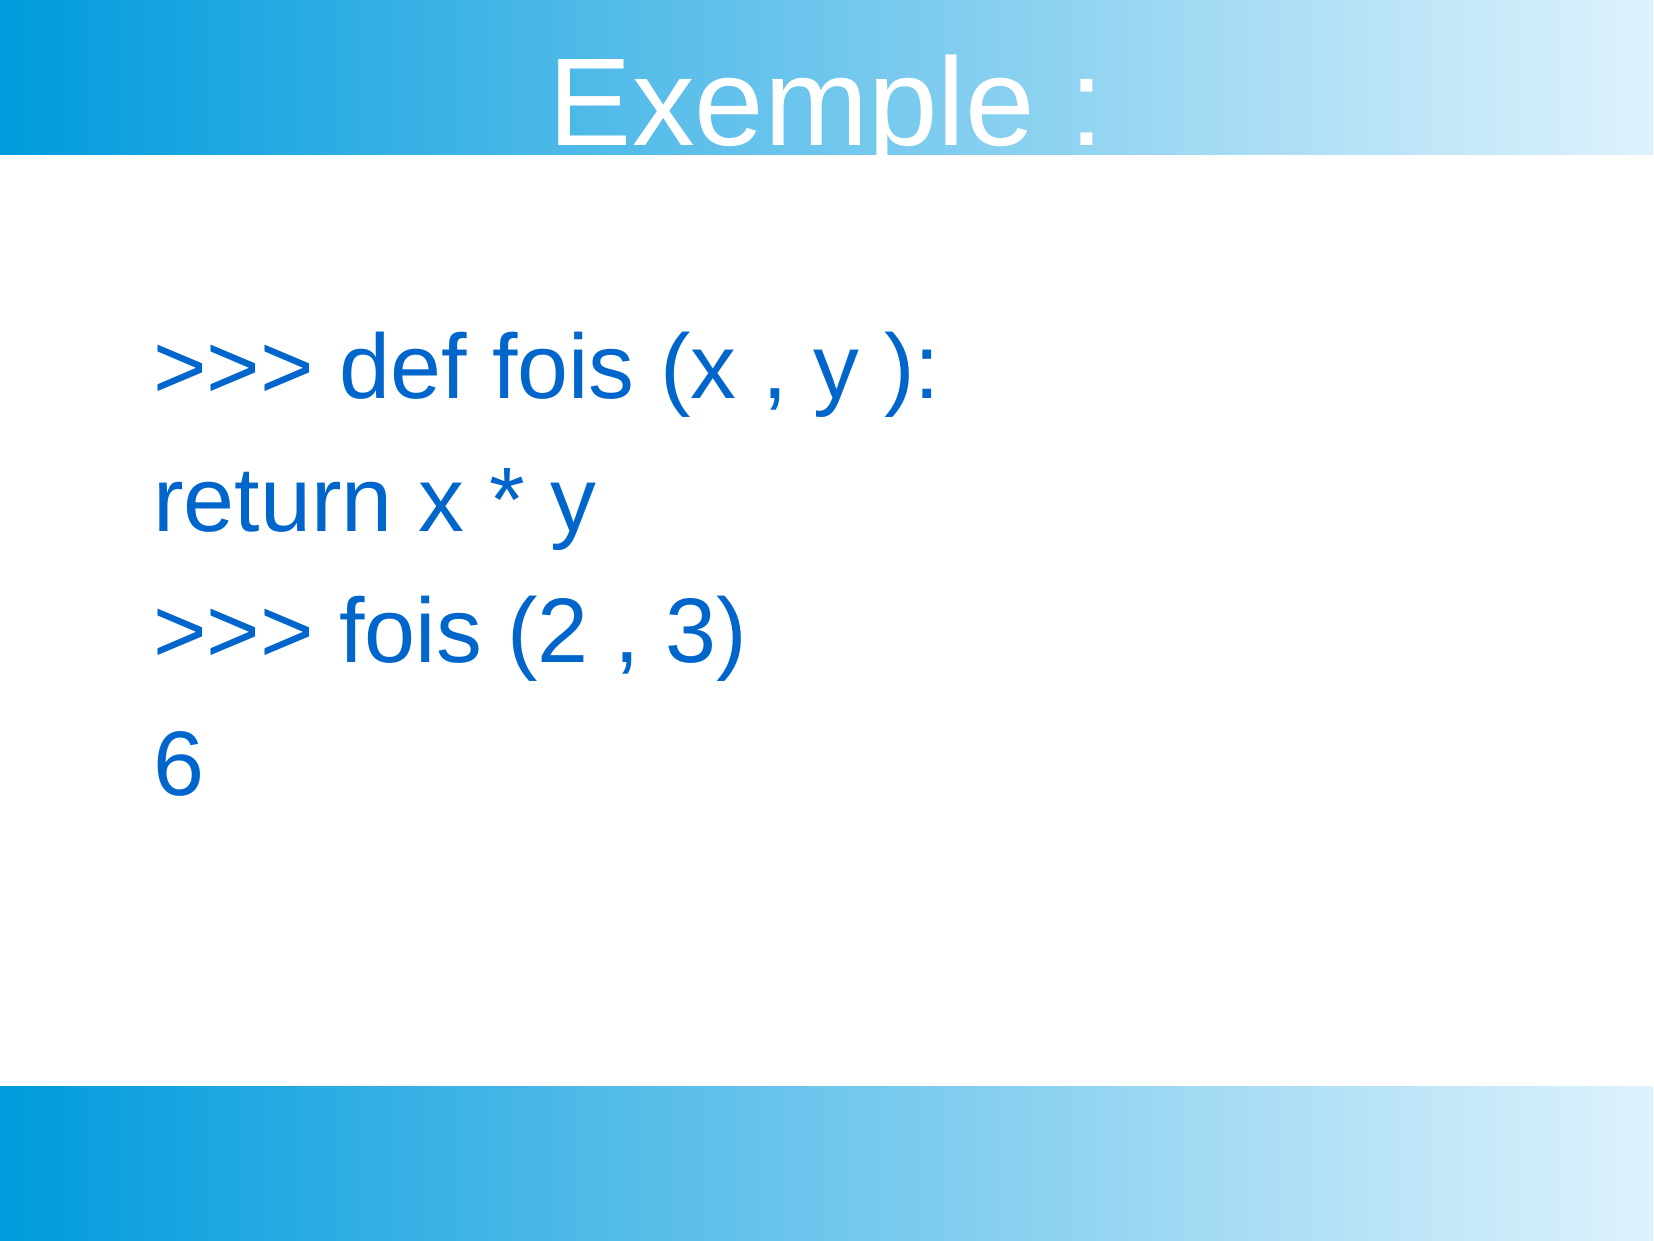

# Exemple :
>>> def fois (x , y ):
return x * y
>>> fois (2 , 3)
6